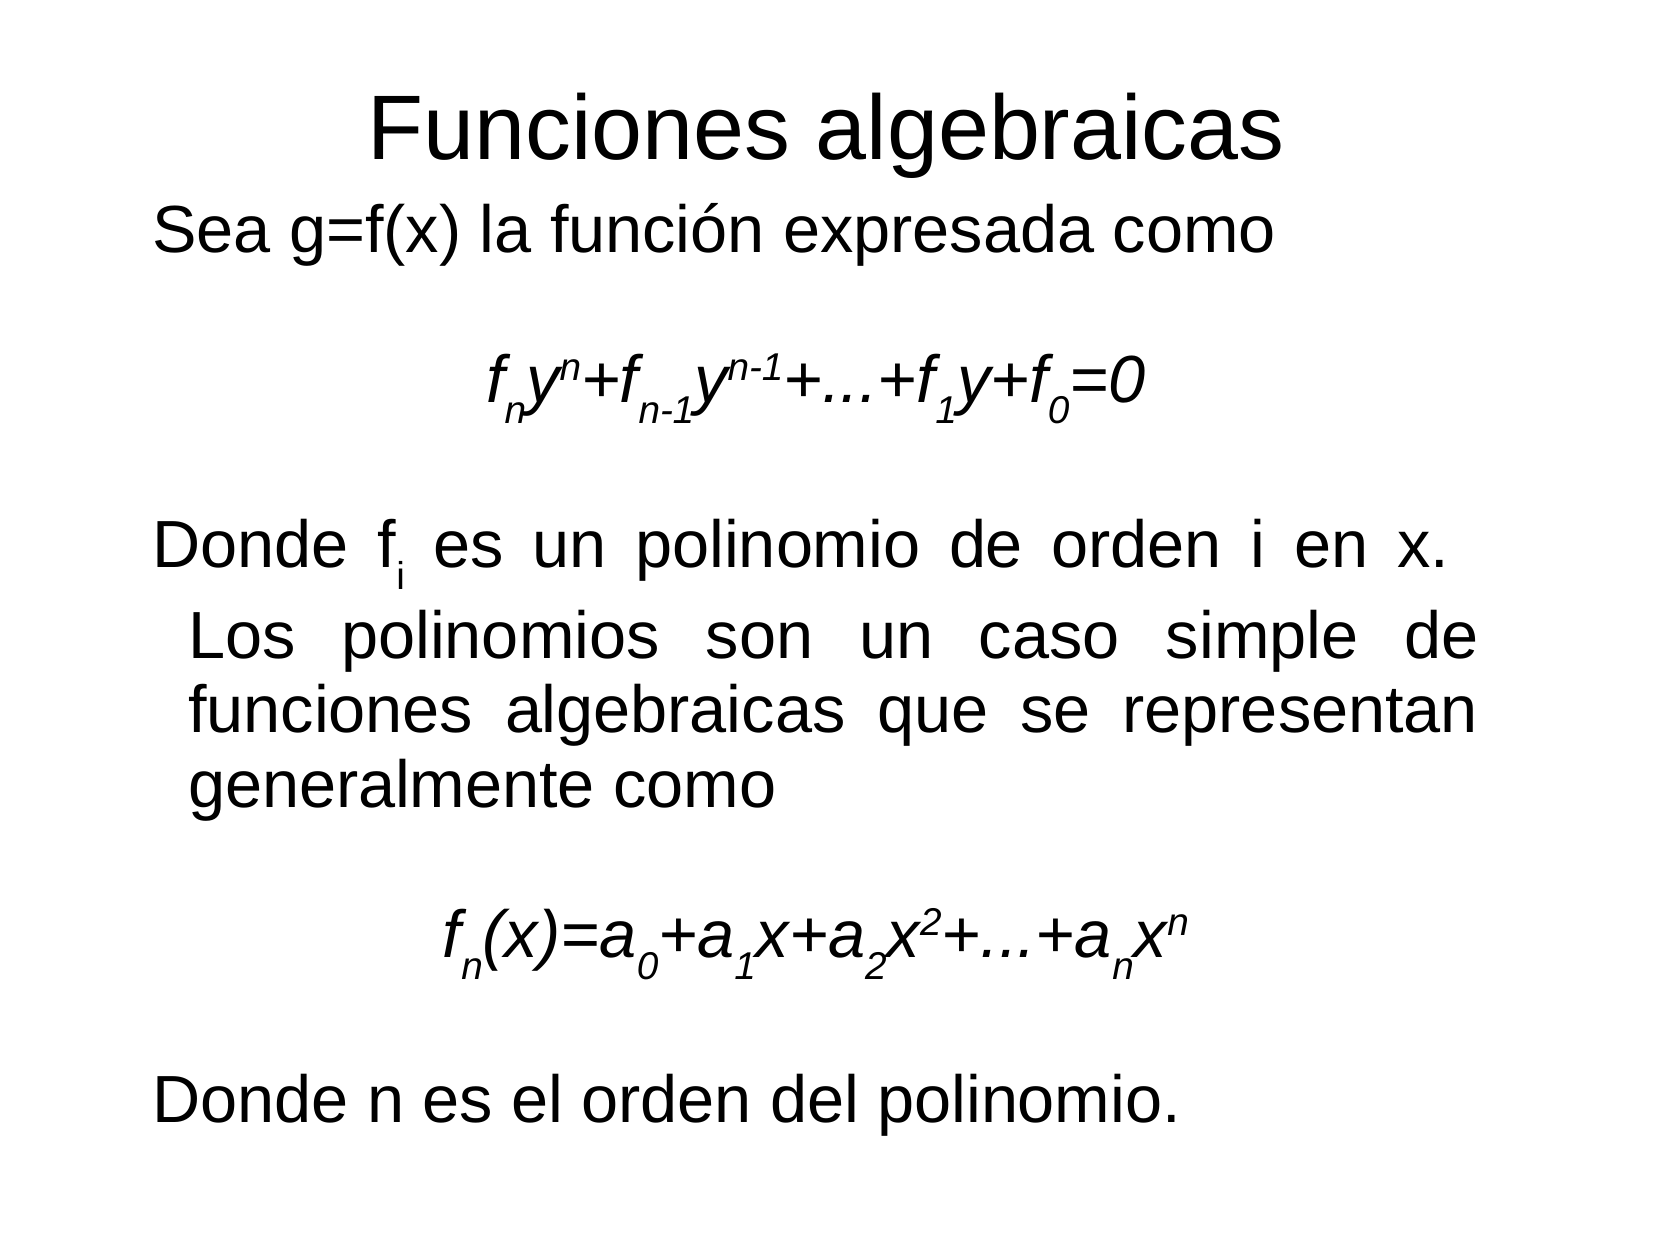

# Funciones algebraicas
Sea g=f(x) la función expresada como
fnyn+fn-1yn-1+...+f1y+f0=0
Donde fi es un polinomio de orden i en x. Los polinomios son un caso simple de funciones algebraicas que se representan generalmente como
fn(x)=a0+a1x+a2x2+...+anxn
Donde n es el orden del polinomio.